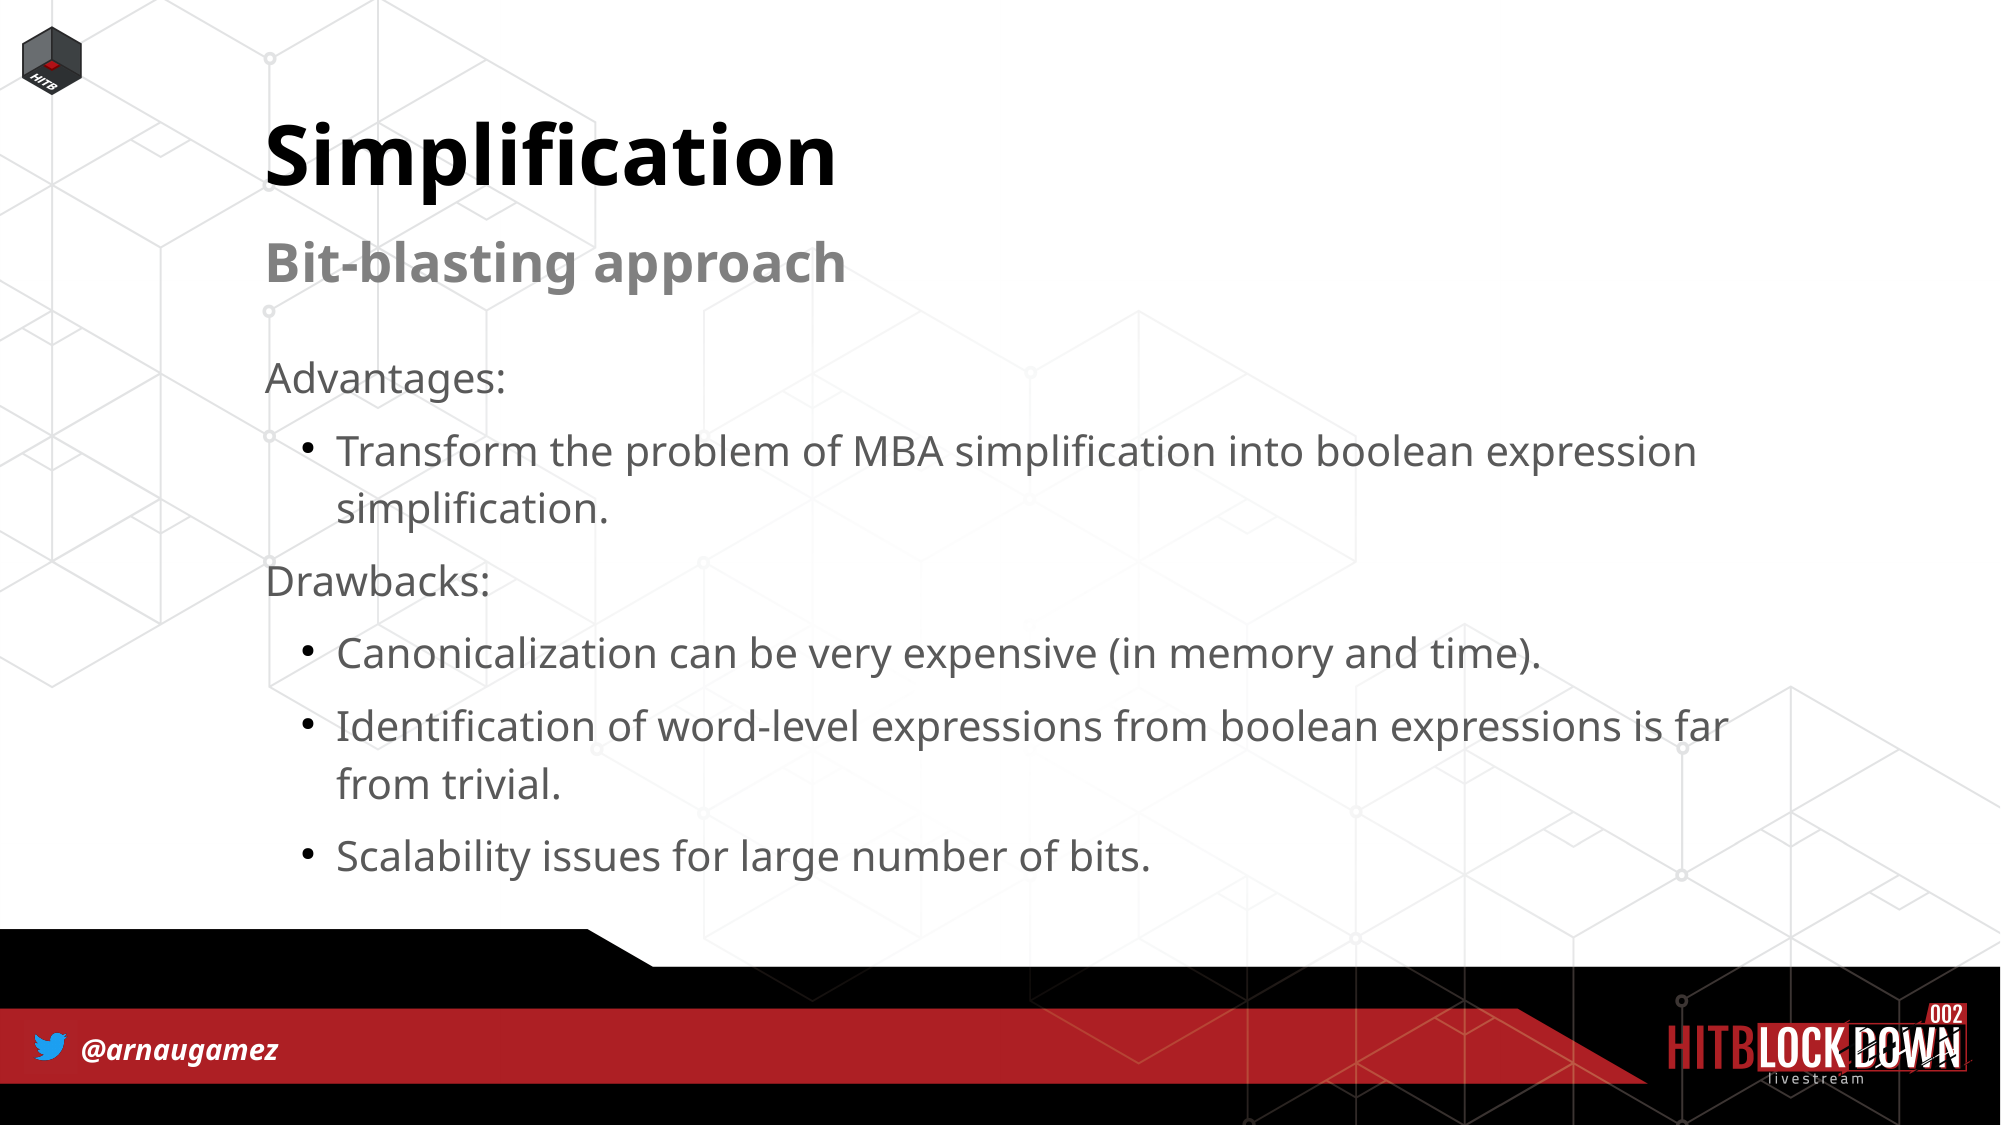

# Simplification
Bit-blasting approach
Advantages:
Transform the problem of MBA simplification into boolean expression simplification.
Drawbacks:
Canonicalization can be very expensive (in memory and time).
Identification of word-level expressions from boolean expressions is far from trivial.
Scalability issues for large number of bits.